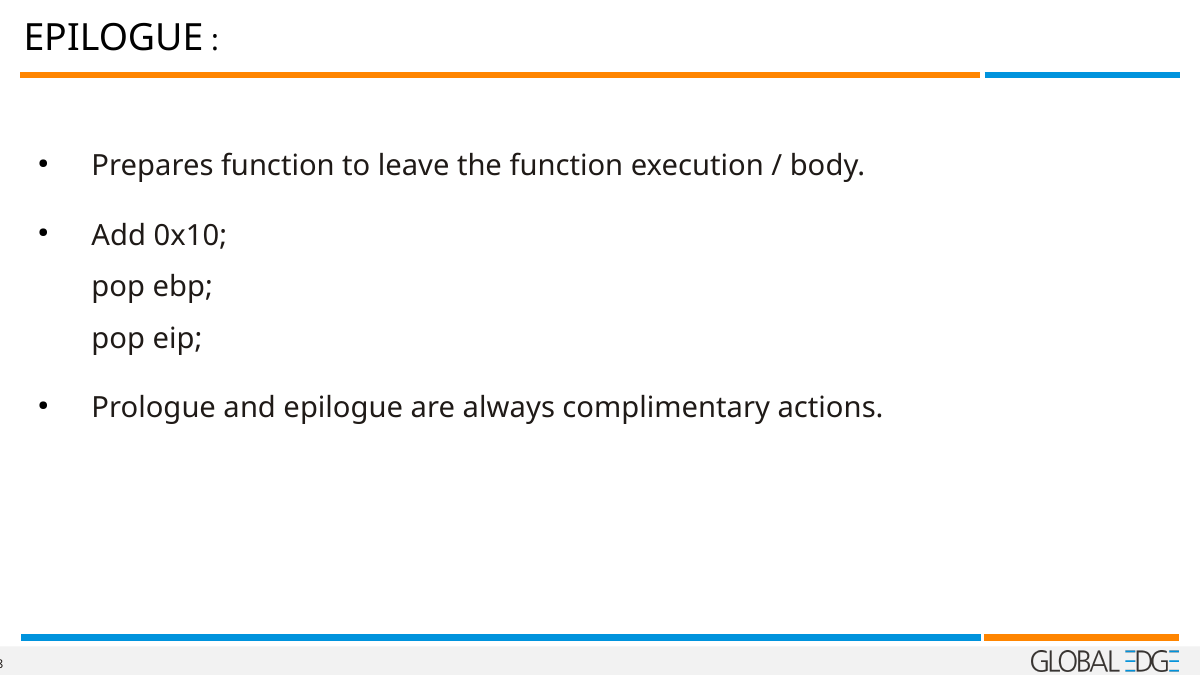

# EPILOGUE :
Prepares function to leave the function execution / body.
Add 0x10;
pop ebp;
pop eip;
Prologue and epilogue are always complimentary actions.